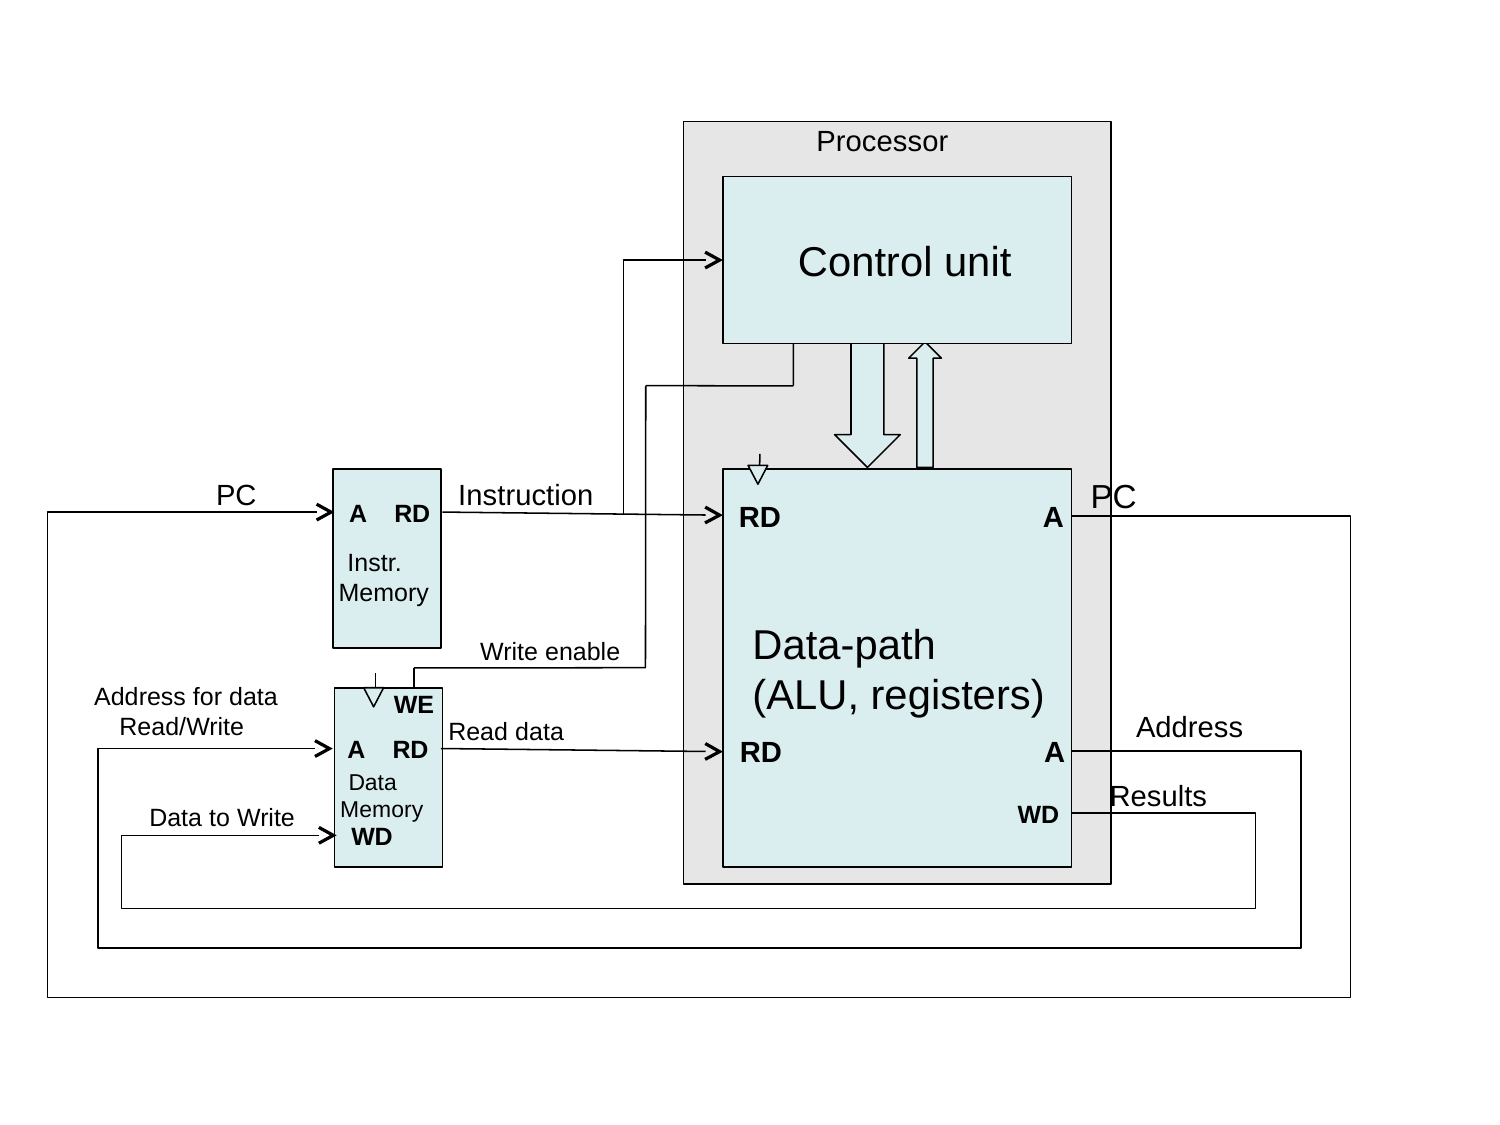

Processor
Control unit
PC
PC
Instr. Memory
Instruction
Data-path
(ALU, registers)
A RD
RD A
Write enable
Address for data Read/Write
WE
Data Memory
Address
Read data
RD A
A RD
Results
WD
Data to Write
WD